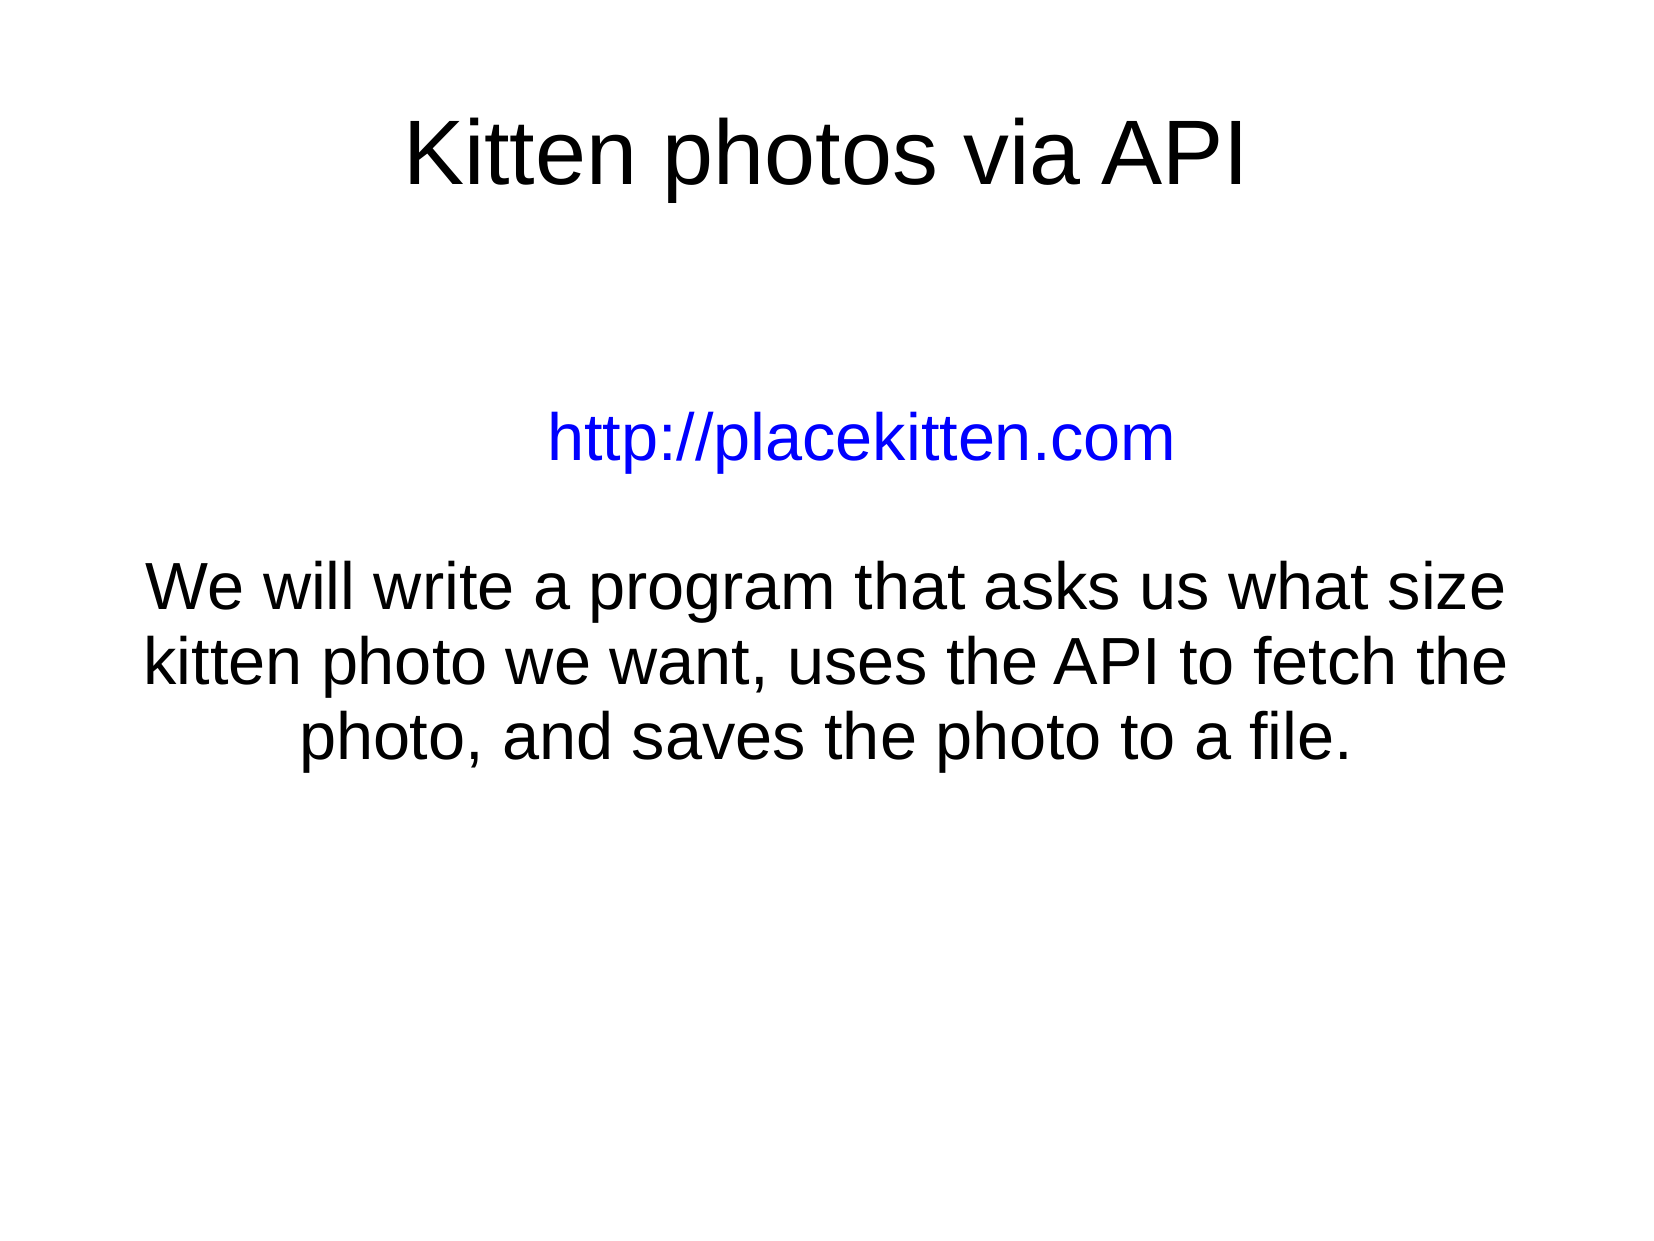

Kitten photos via API
# http://placekitten.com
We will write a program that asks us what size kitten photo we want, uses the API to fetch the photo, and saves the photo to a file.